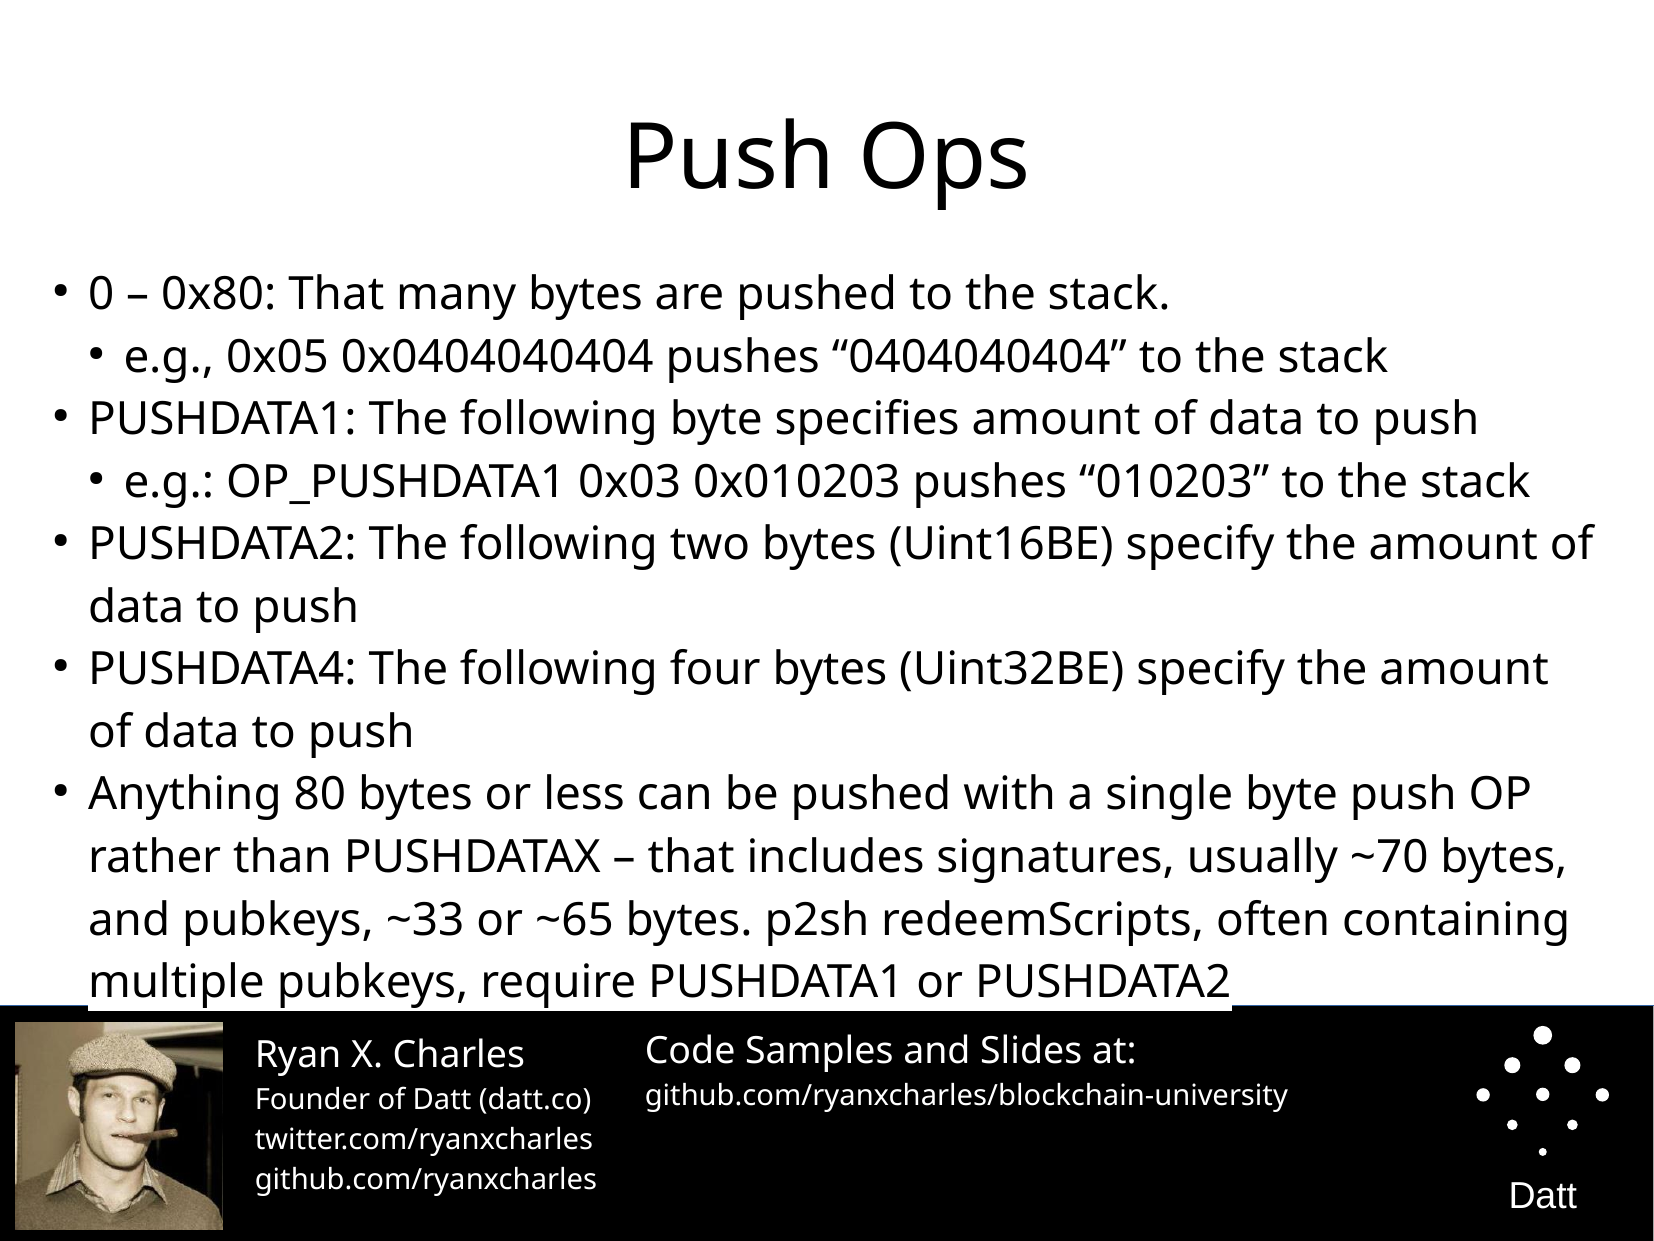

# Push Ops
0 – 0x80: That many bytes are pushed to the stack.
e.g., 0x05 0x0404040404 pushes “0404040404” to the stack
PUSHDATA1: The following byte specifies amount of data to push
e.g.: OP_PUSHDATA1 0x03 0x010203 pushes “010203” to the stack
PUSHDATA2: The following two bytes (Uint16BE) specify the amount of data to push
PUSHDATA4: The following four bytes (Uint32BE) specify the amount of data to push
Anything 80 bytes or less can be pushed with a single byte push OP rather than PUSHDATAX – that includes signatures, usually ~70 bytes, and pubkeys, ~33 or ~65 bytes. p2sh redeemScripts, often containing multiple pubkeys, require PUSHDATA1 or PUSHDATA2
Code Samples and Slides at:
github.com/ryanxcharles/blockchain-university
Ryan X. Charles
Founder of Datt (datt.co)
twitter.com/ryanxcharles
github.com/ryanxcharles
Datt